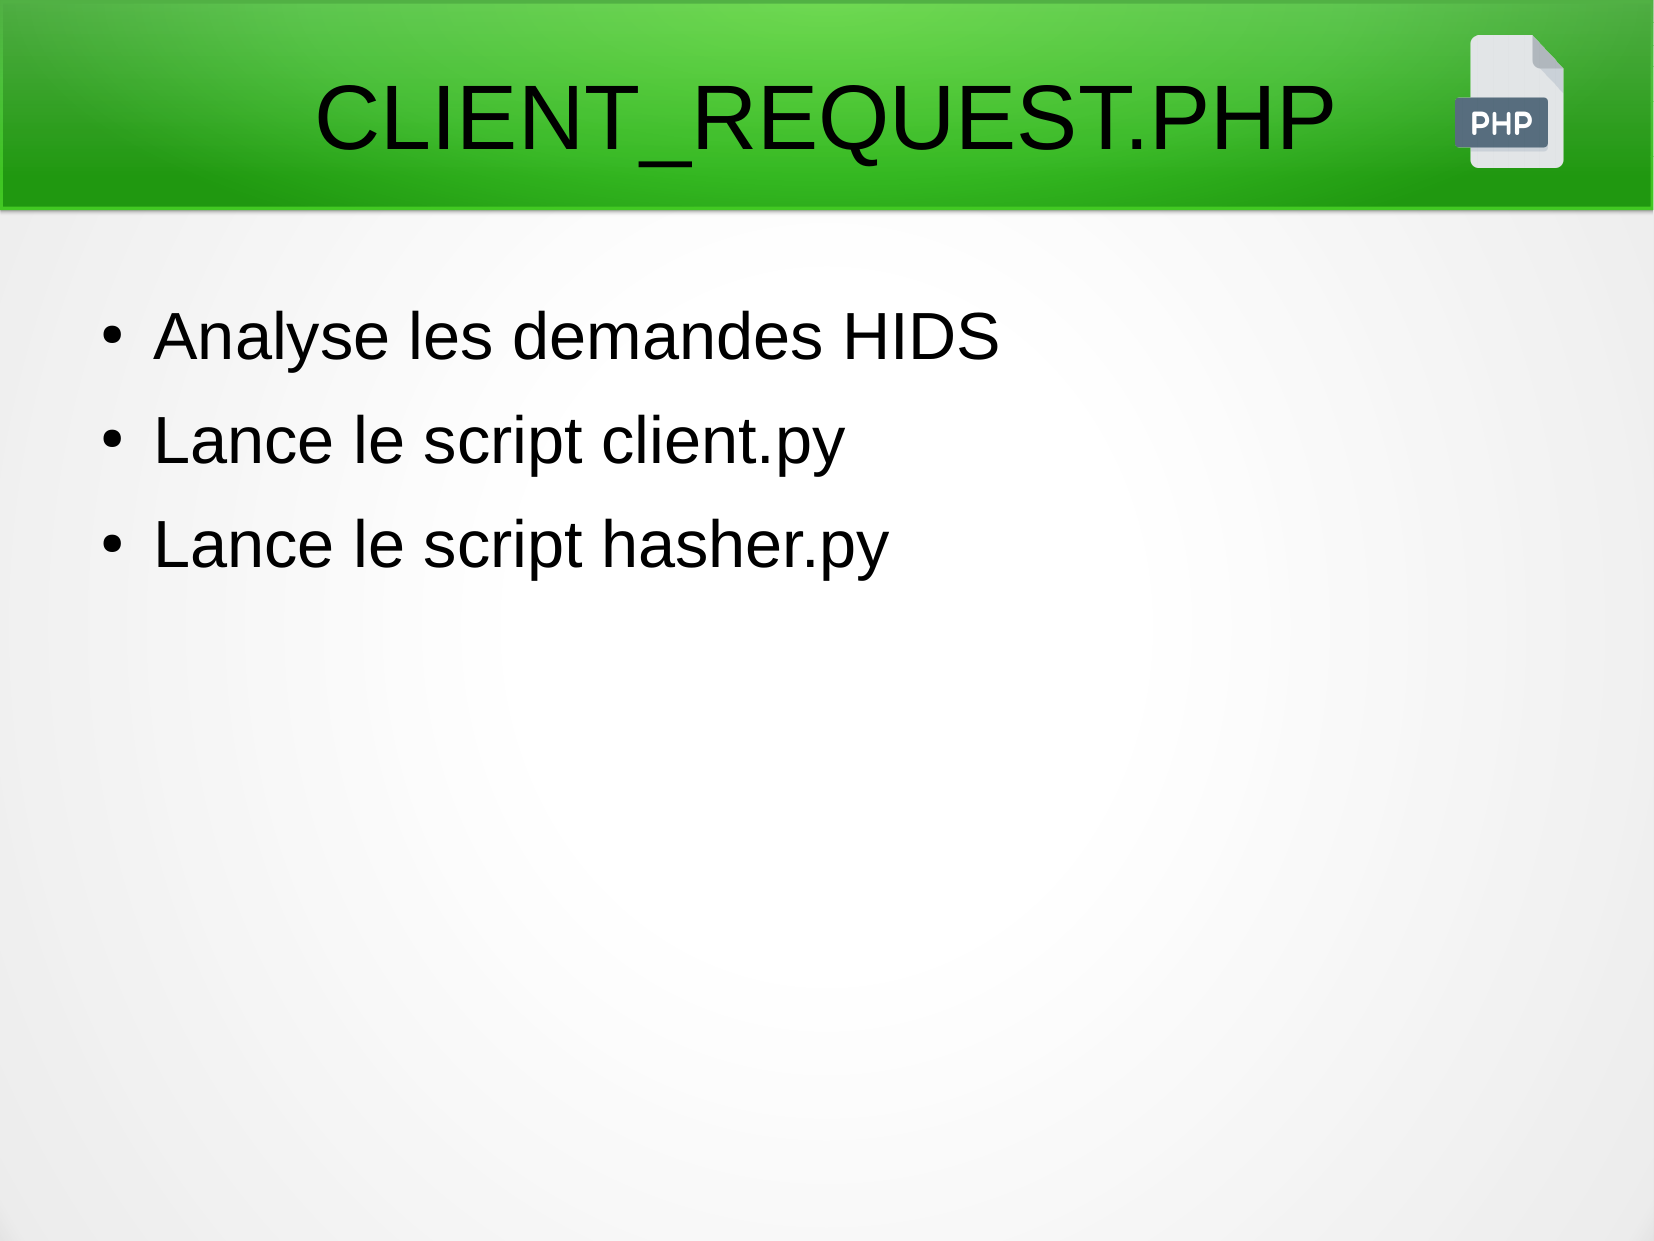

# CLIENT_REQUEST.PHP
Analyse les demandes HIDS
Lance le script client.py
Lance le script hasher.py